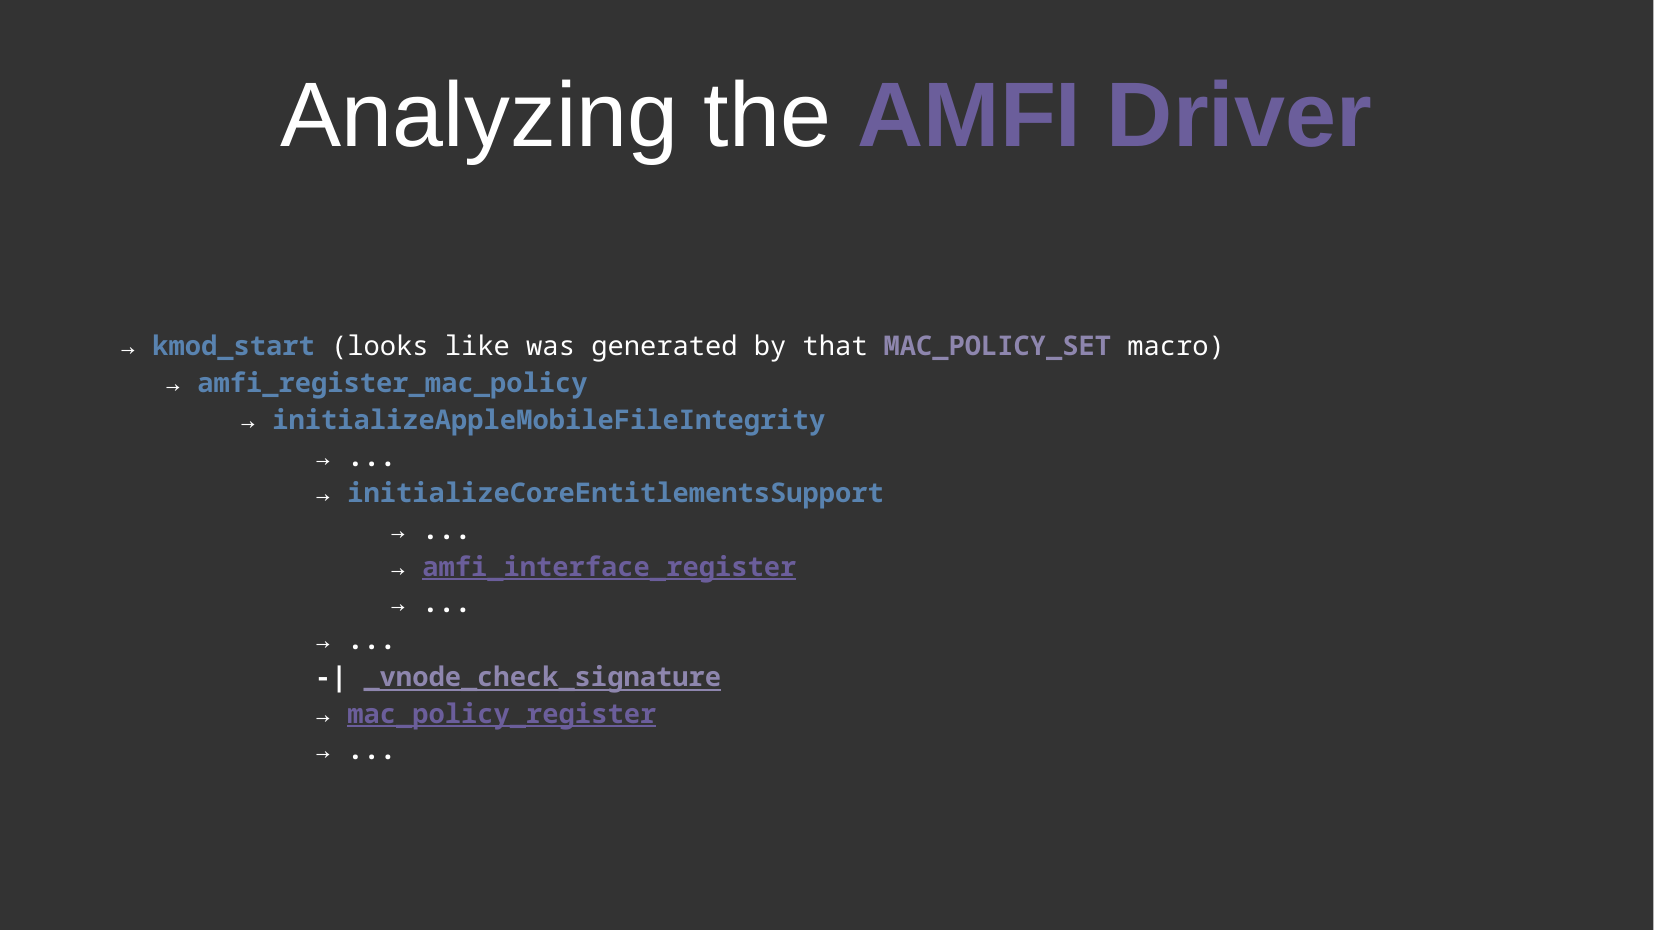

# Analyzing the AMFI Driver
→ kmod_start (looks like was generated by that MAC_POLICY_SET macro)
	→ amfi_register_mac_policy
		→ initializeAppleMobileFileIntegrity
			→ ...
			→ initializeCoreEntitlementsSupport
				→ ...
				→ amfi_interface_register
				→ ...
			→ ...
			-| _vnode_check_signature
			→ mac_policy_register
			→ ...